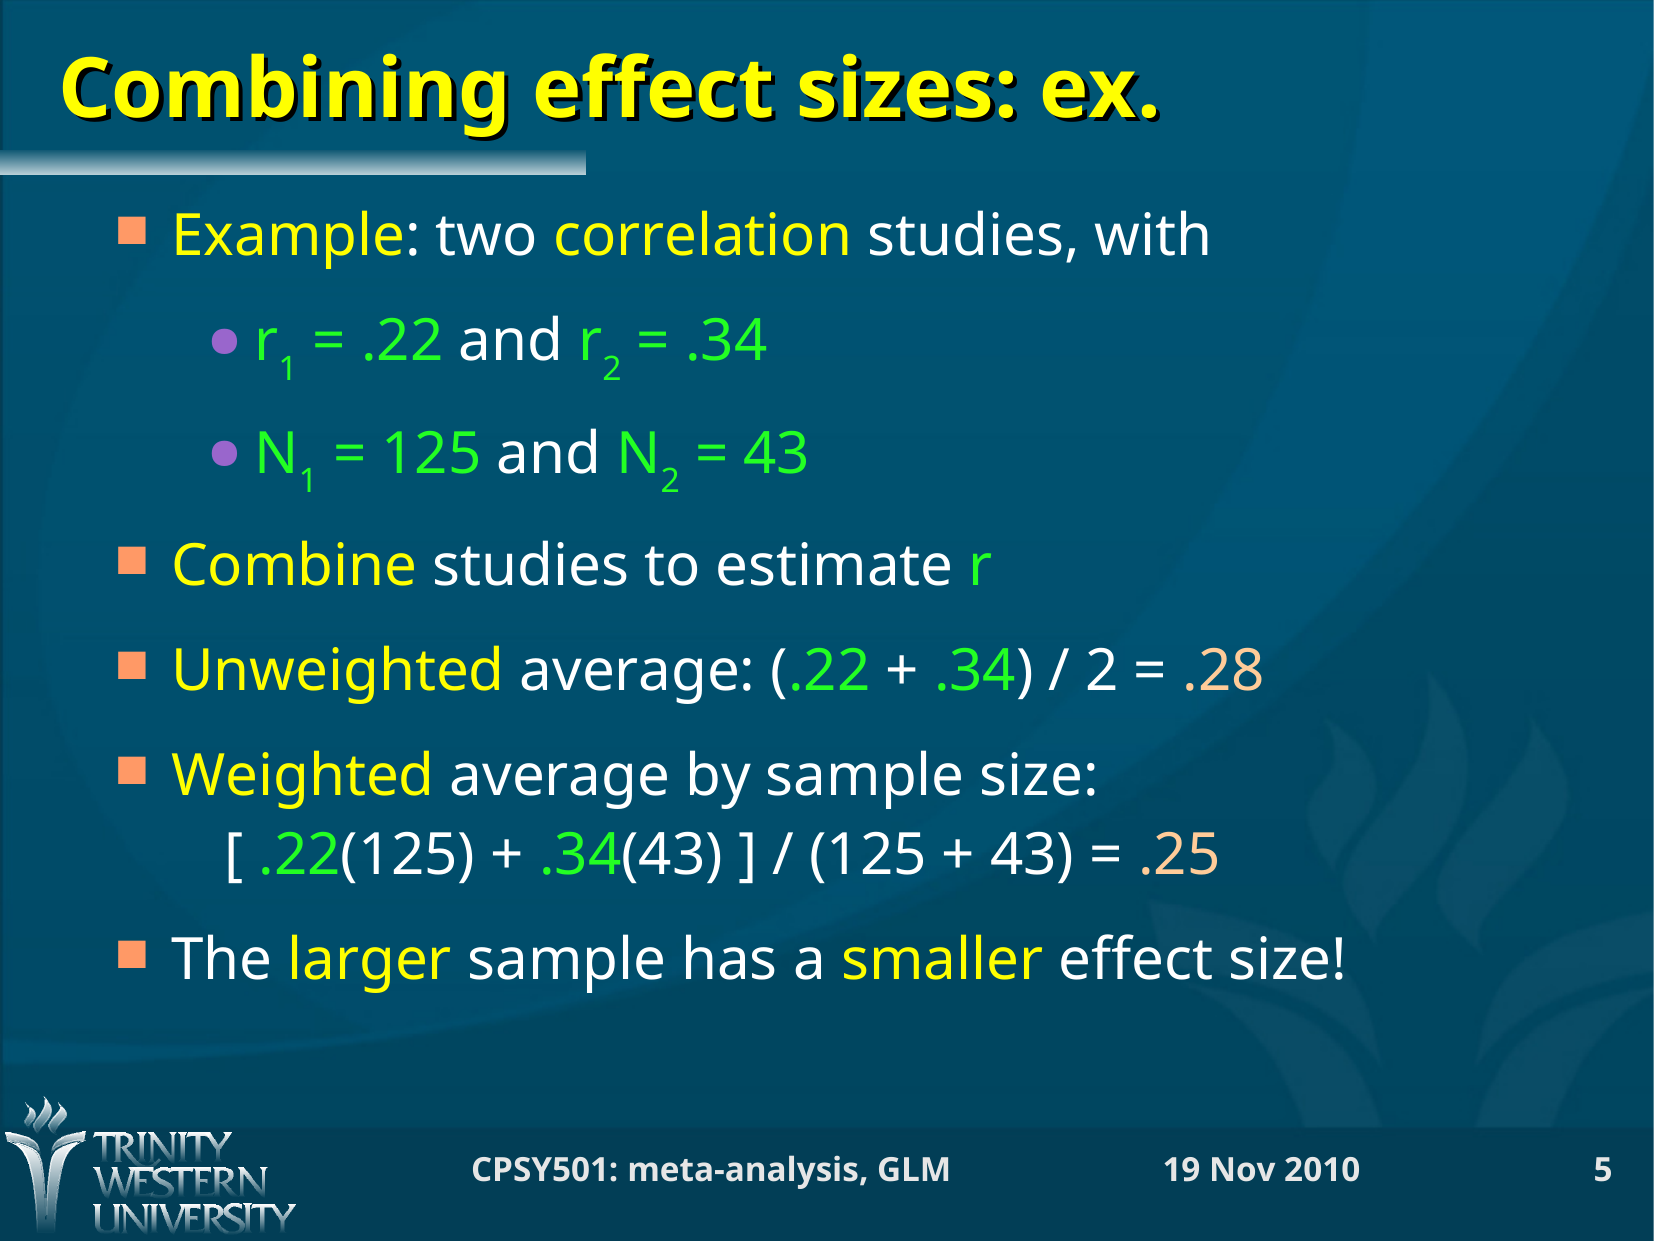

# Combining effect sizes: ex.
Example: two correlation studies, with
r1 = .22 and r2 = .34
N1 = 125 and N2 = 43
Combine studies to estimate r
Unweighted average: (.22 + .34) / 2 = .28
Weighted average by sample size:
[ .22(125) + .34(43) ] / (125 + 43) = .25
The larger sample has a smaller effect size!
CPSY501: meta-analysis, GLM
19 Nov 2010
5